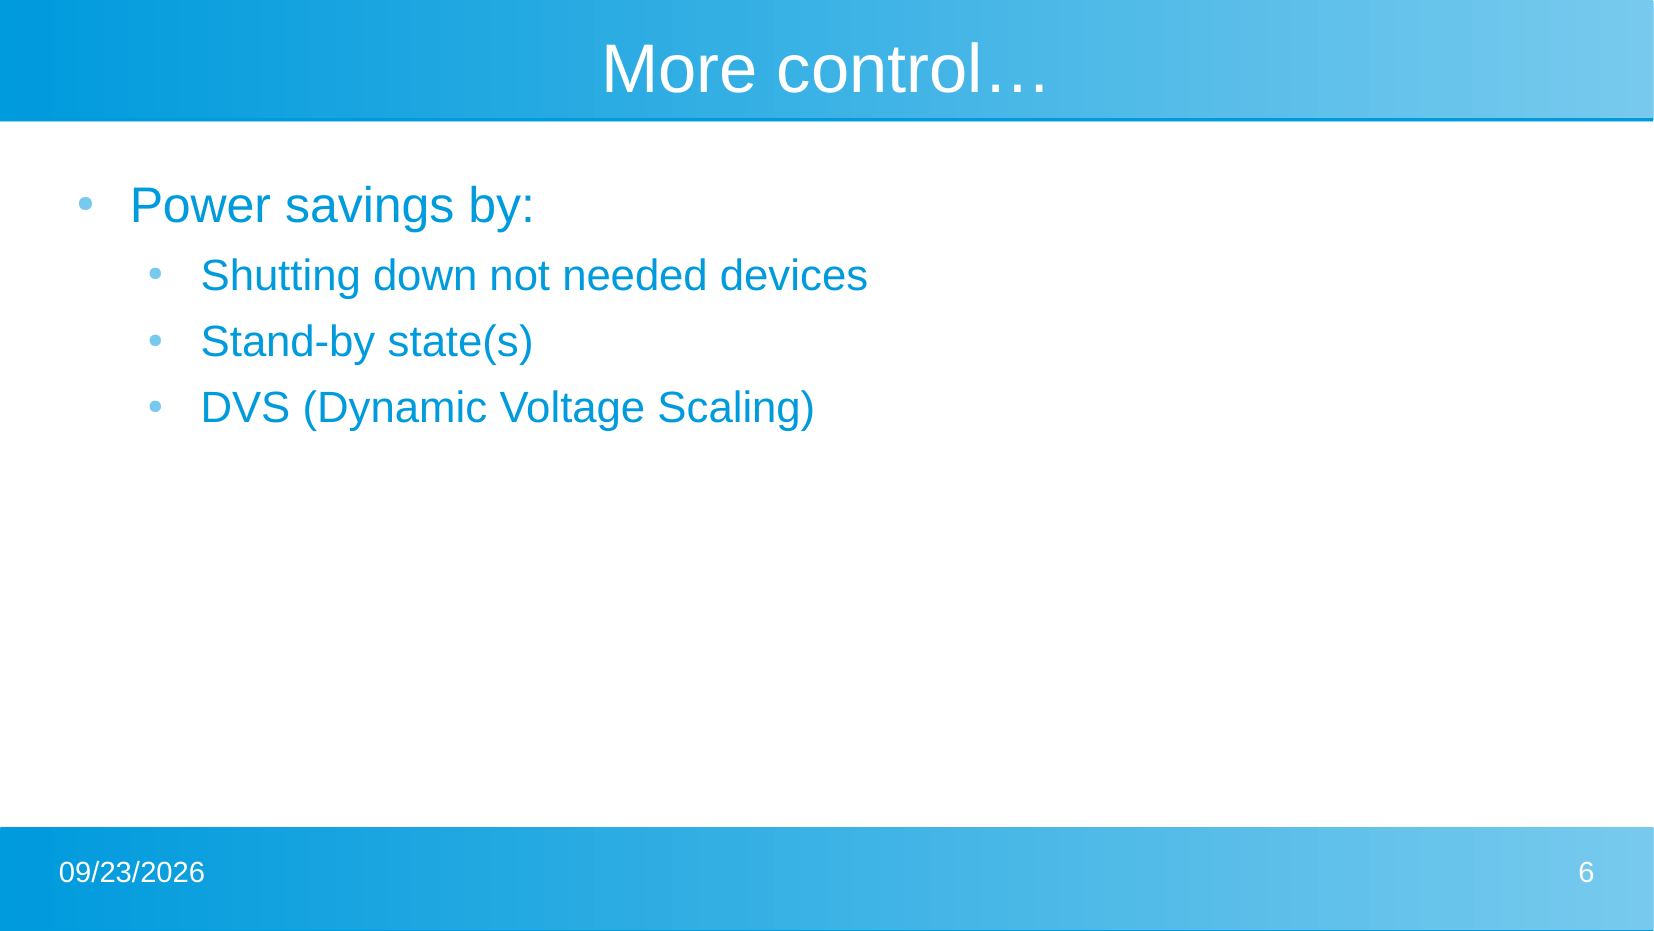

# More control…
Power savings by:
Shutting down not needed devices
Stand-by state(s)
DVS (Dynamic Voltage Scaling)
6